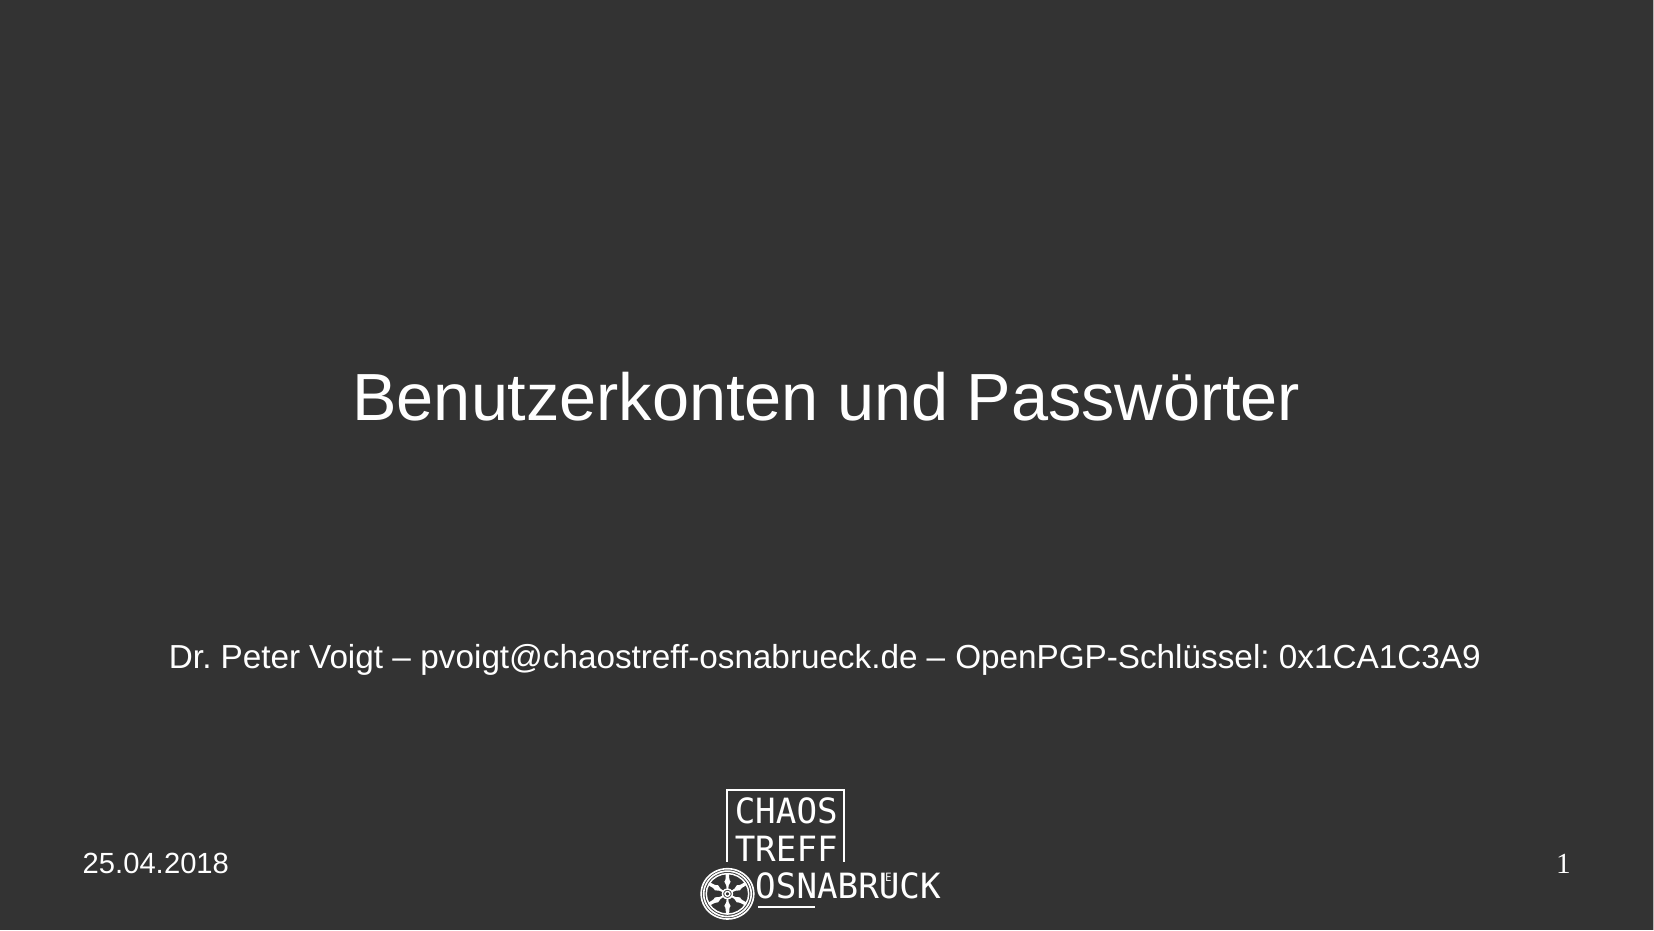

# Benutzerkonten und Passwörter
Dr. Peter Voigt – pvoigt@chaostreff-osnabrueck.de – OpenPGP-Schlüssel: 0x1CA1C3A9
1